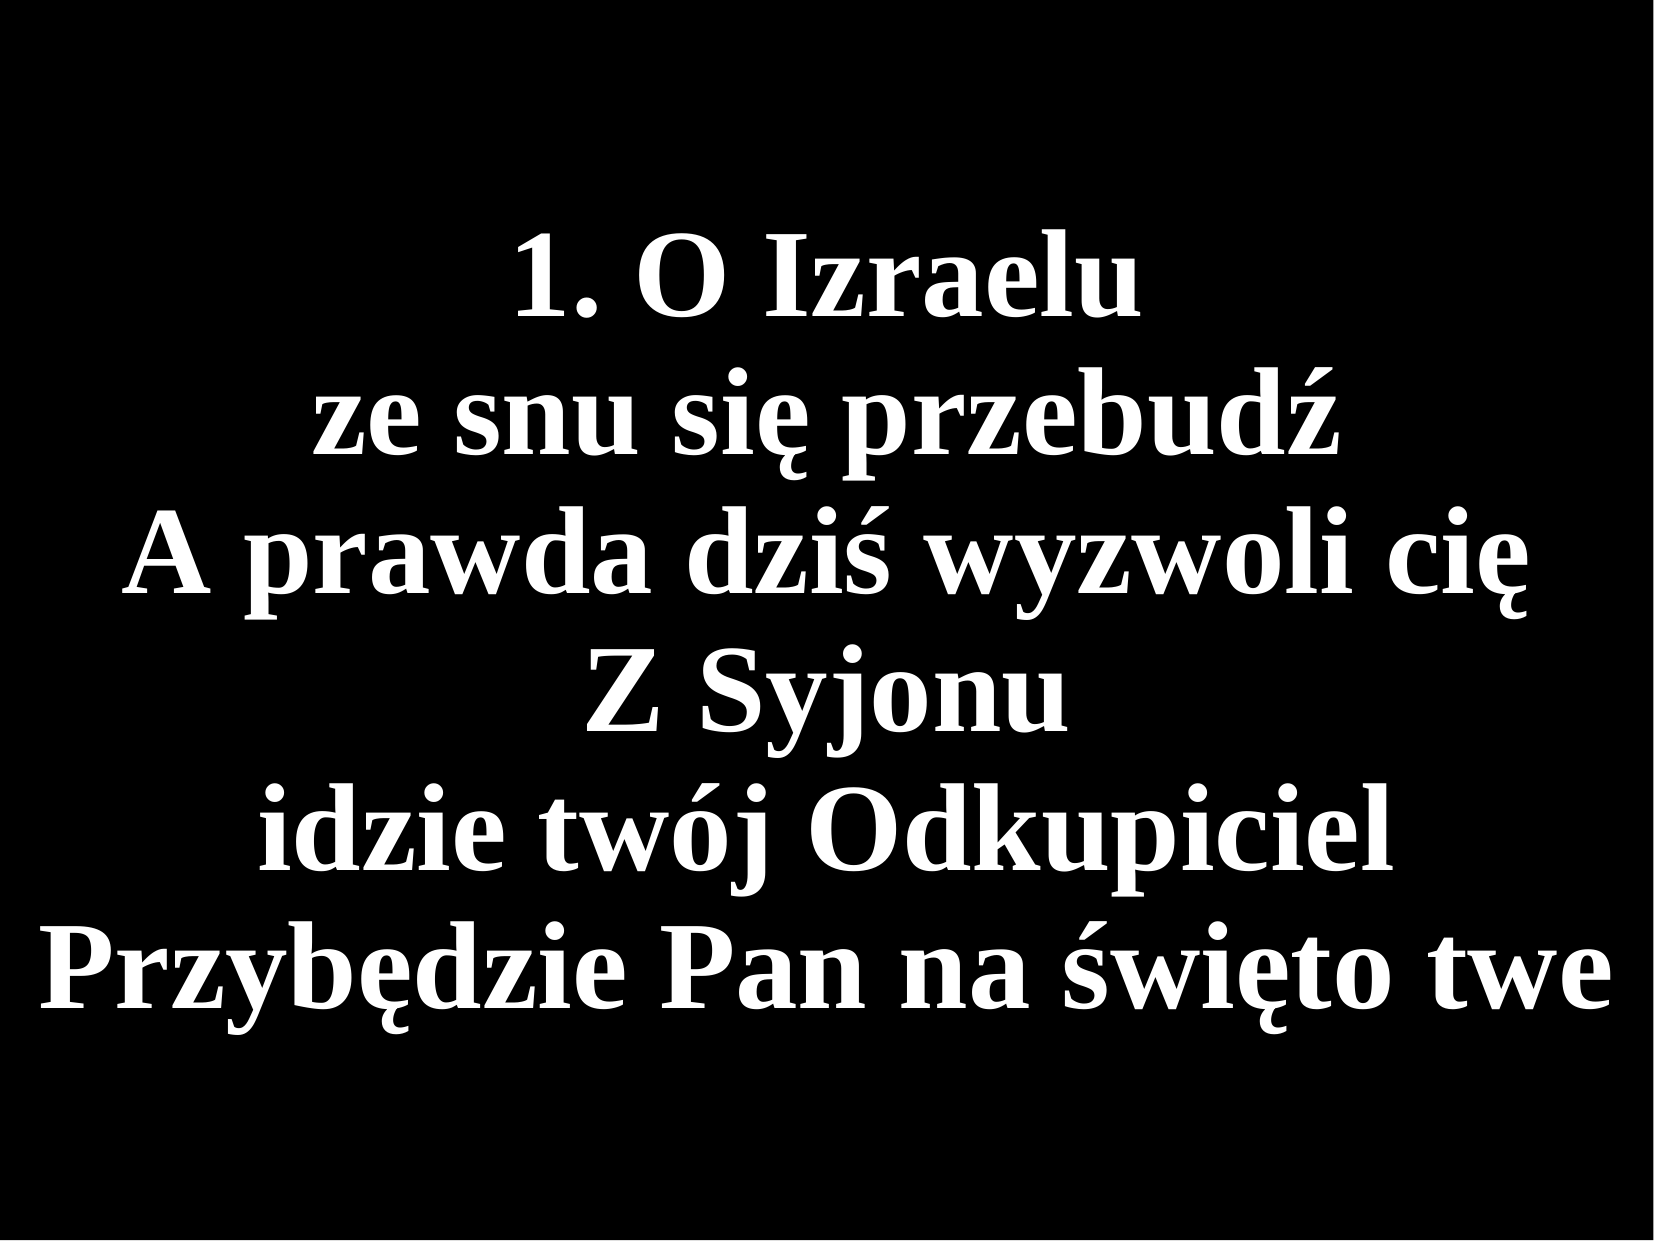

# 1. O Izraelu ze snu się przebudź A prawda dziś wyzwoli cię Z Syjonu idzie twój Odkupiciel Przybędzie Pan na święto twe